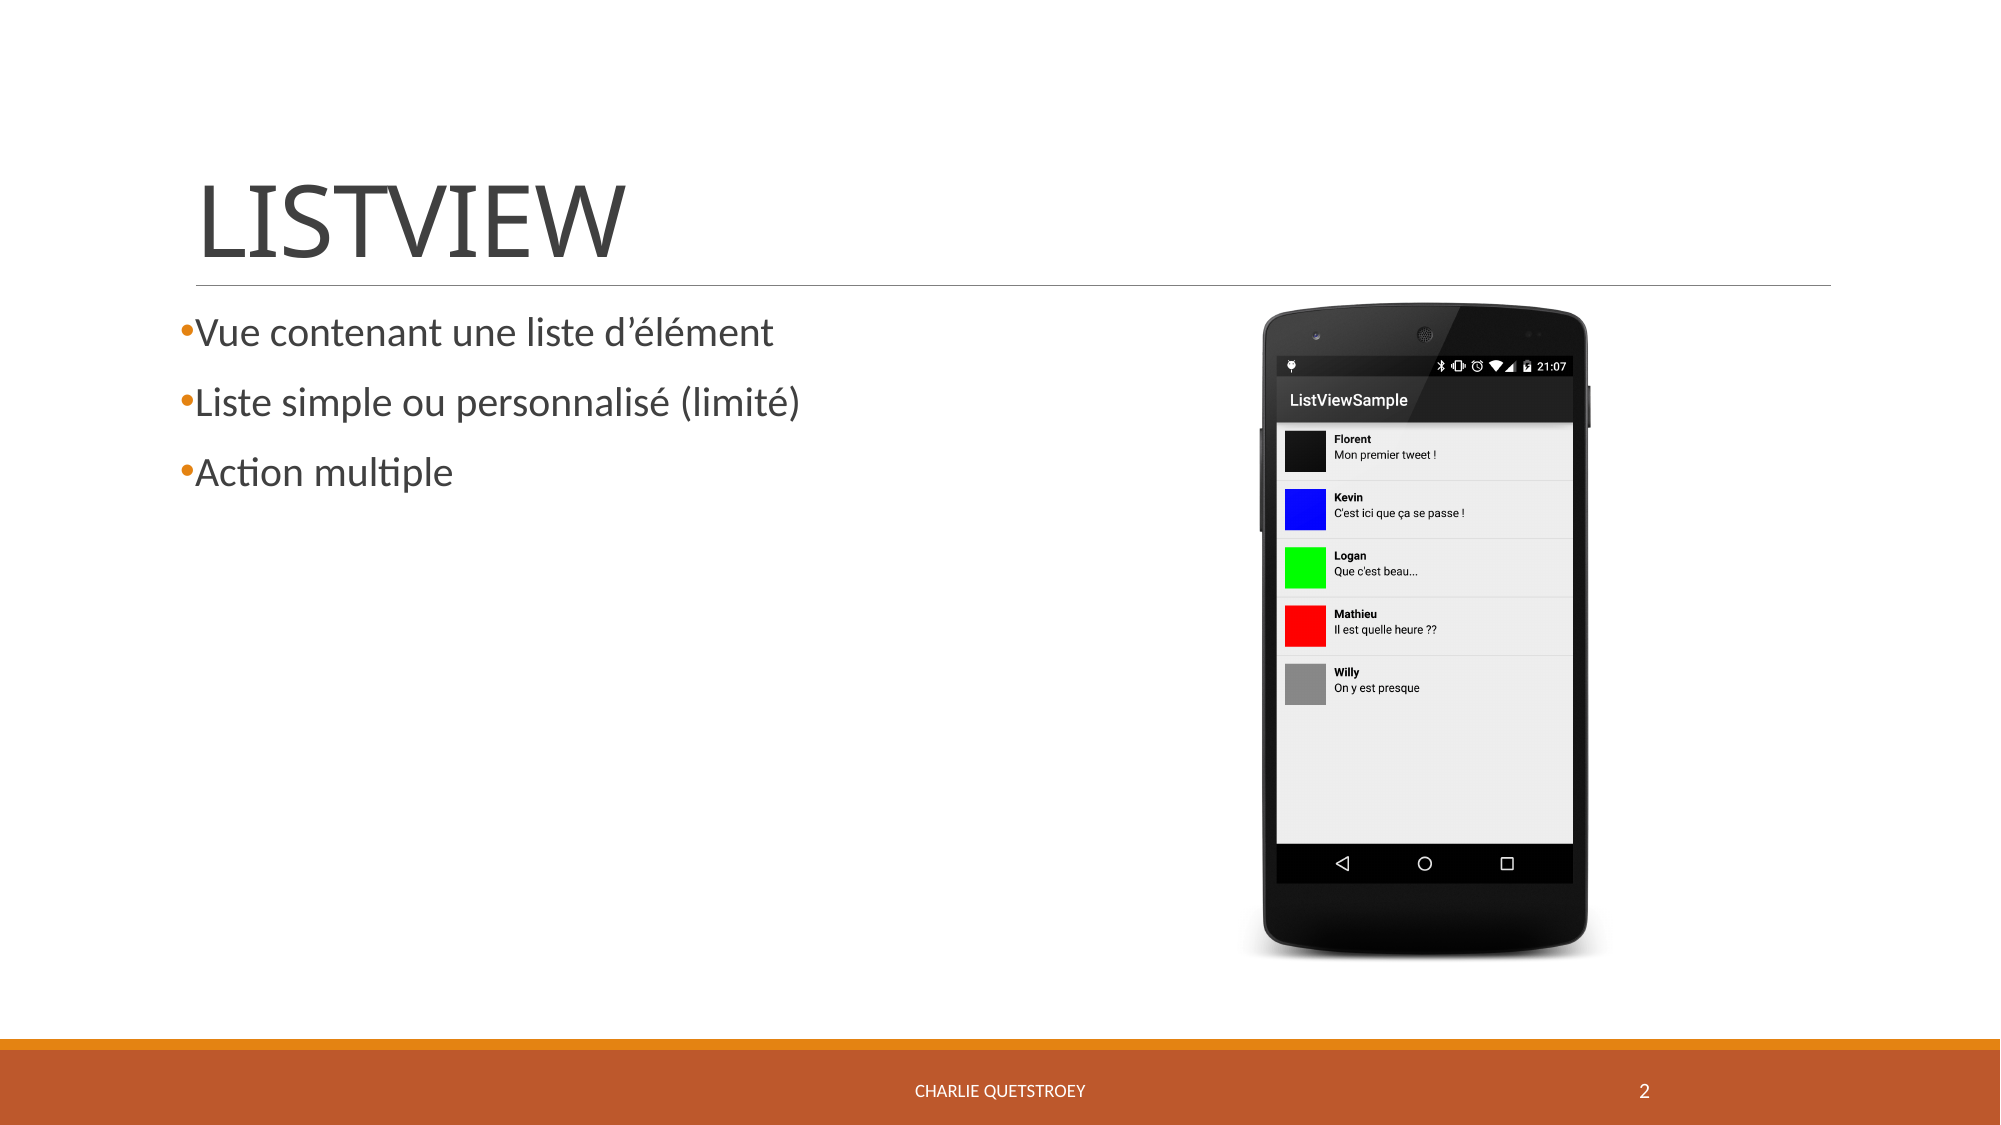

# LISTVIEW
Vue contenant une liste d’élément
Liste simple ou personnalisé (limité)
Action multiple
Charlie Quetstroey
2